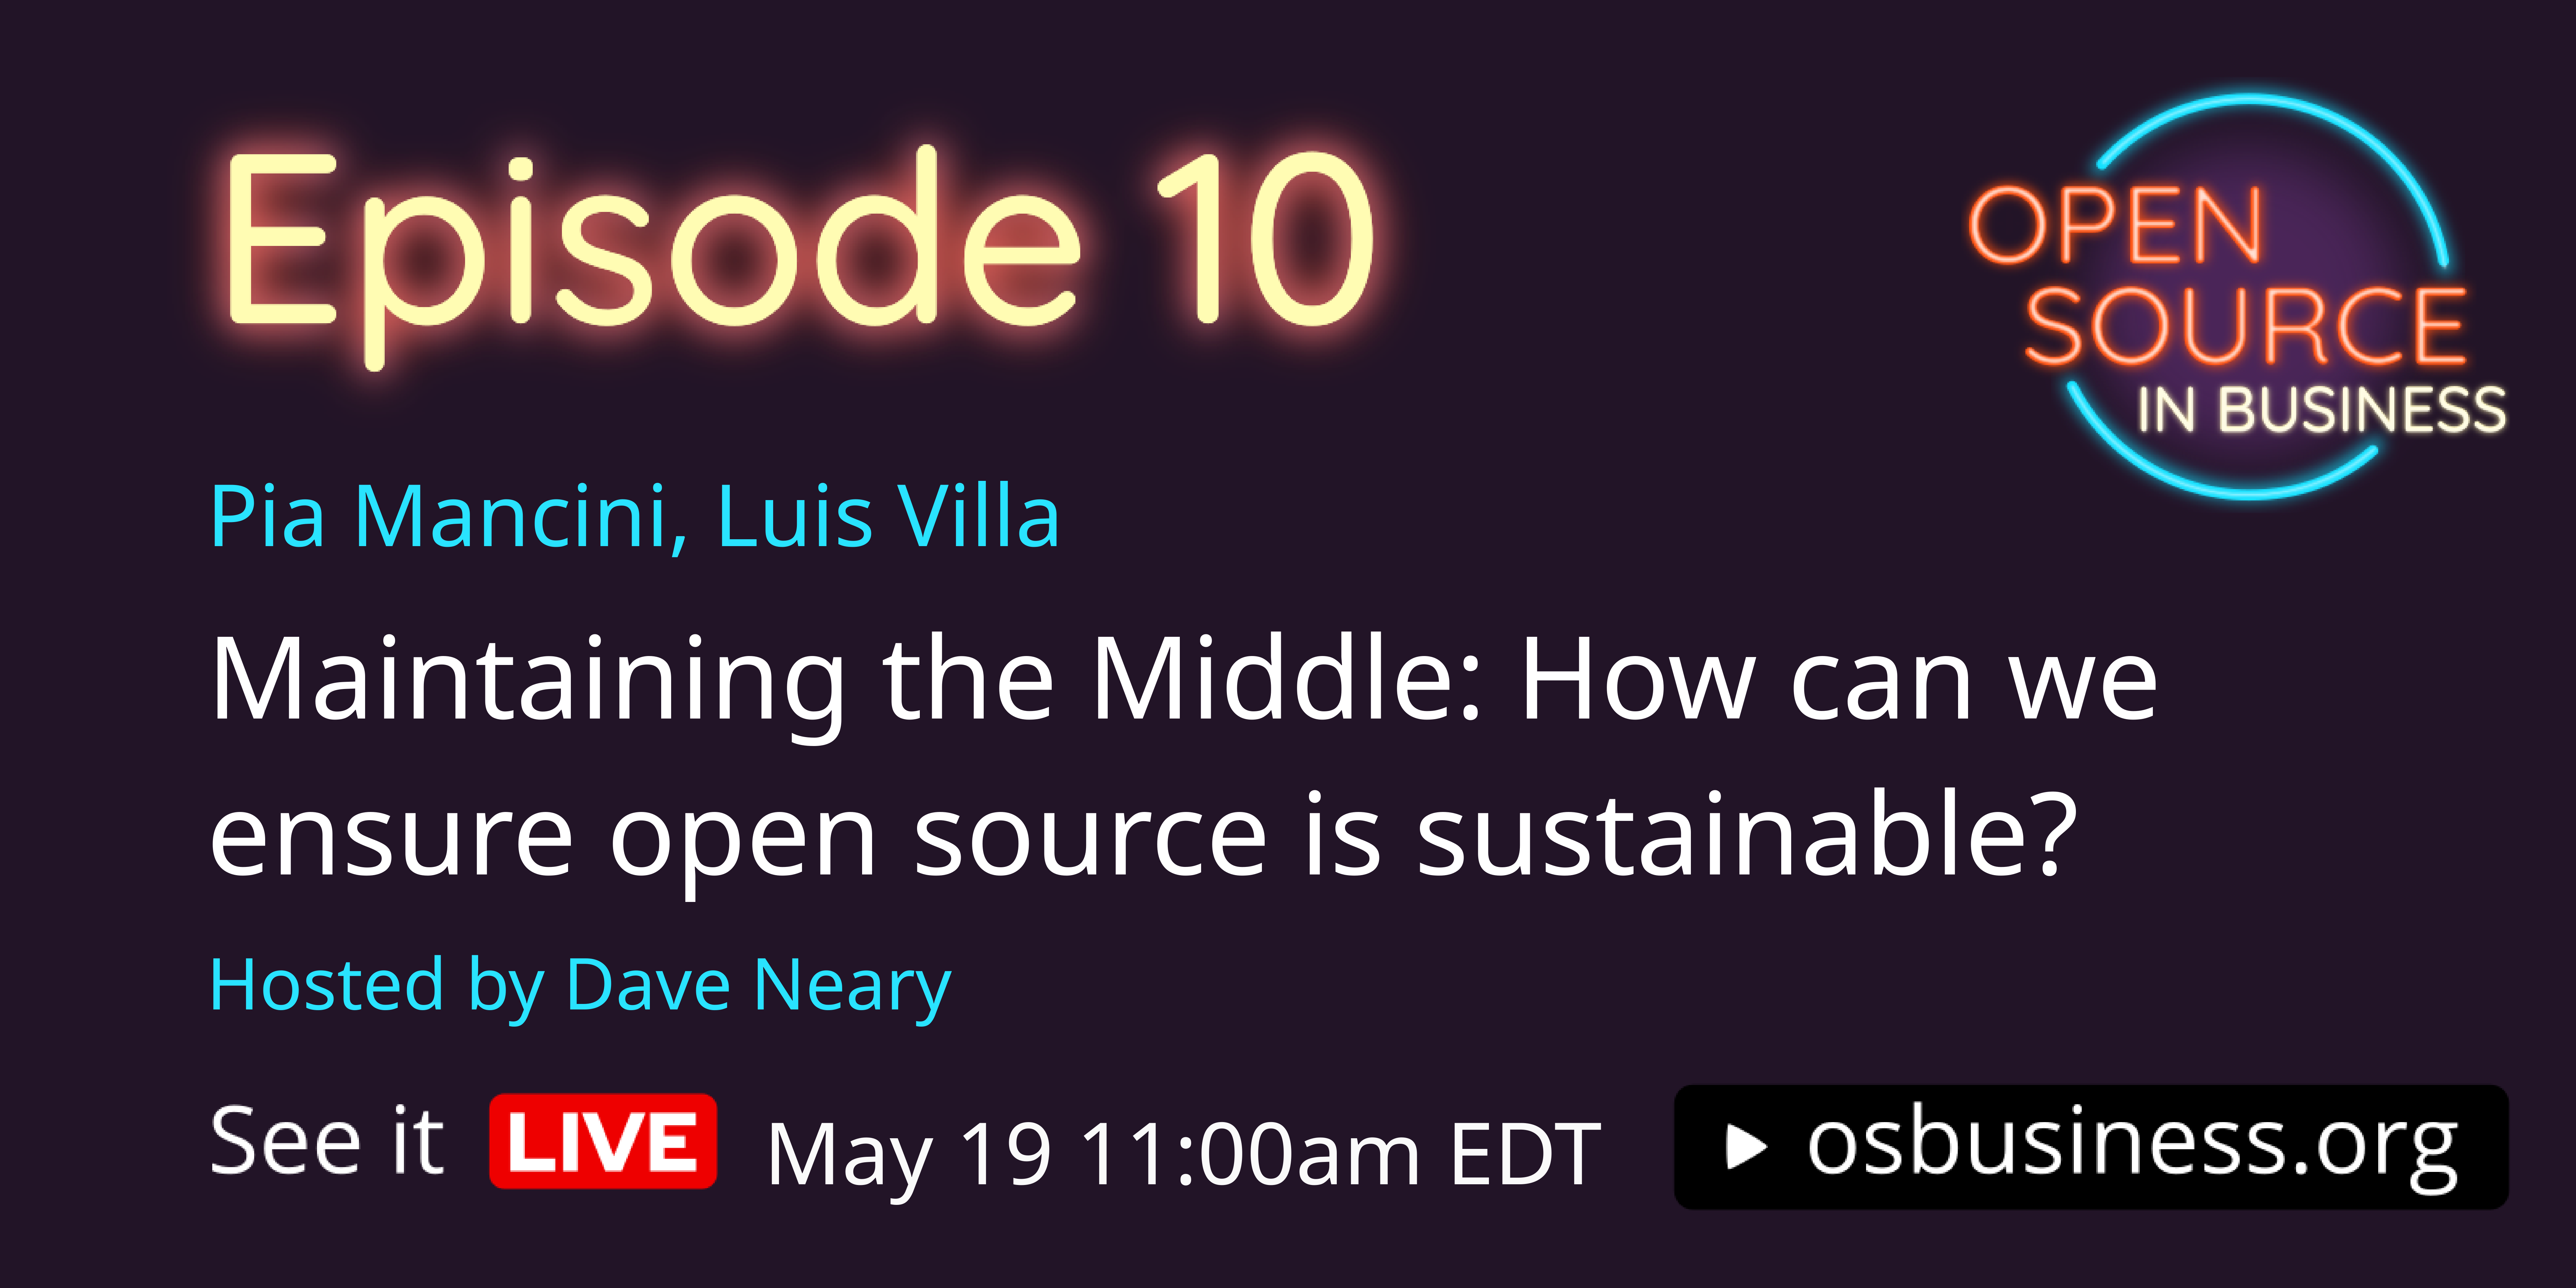

Pia Mancini, Luis Villa
Maintaining the Middle: How can we ensure open source is sustainable?
Hosted by Dave Neary
May 19 11:00am EDT